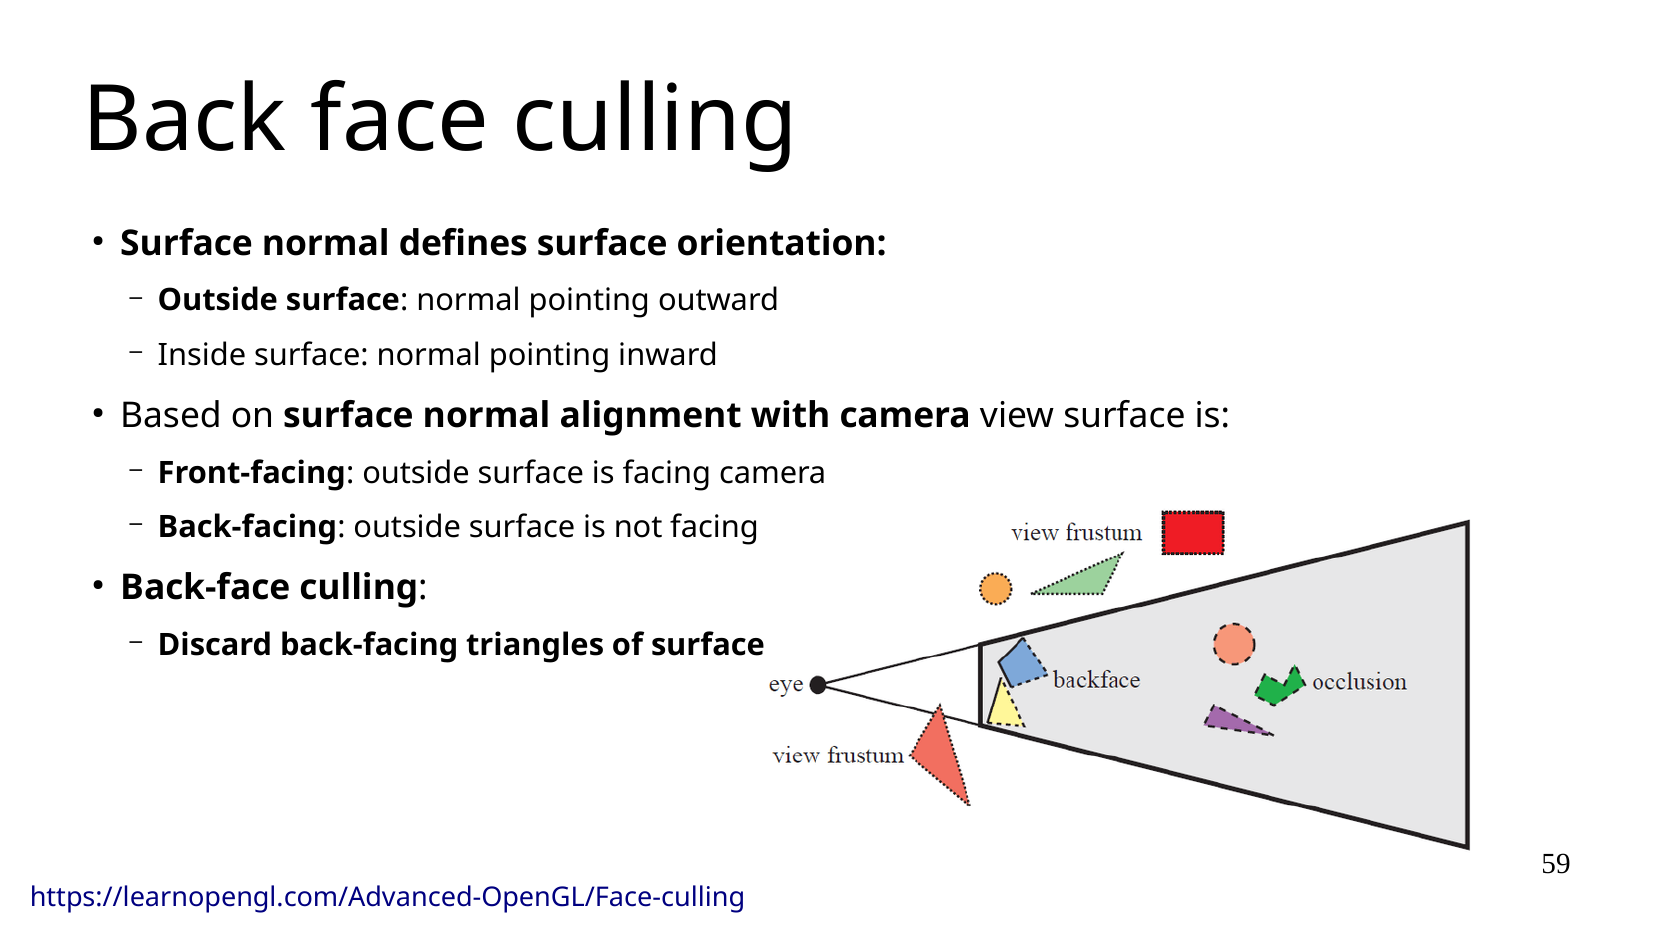

# Back face culling
Surface normal defines surface orientation:
Outside surface: normal pointing outward
Inside surface: normal pointing inward
Based on surface normal alignment with camera view surface is:
Front-facing: outside surface is facing camera
Back-facing: outside surface is not facing camera
Back-face culling:
Discard back-facing triangles of surface
59
https://learnopengl.com/Advanced-OpenGL/Face-culling